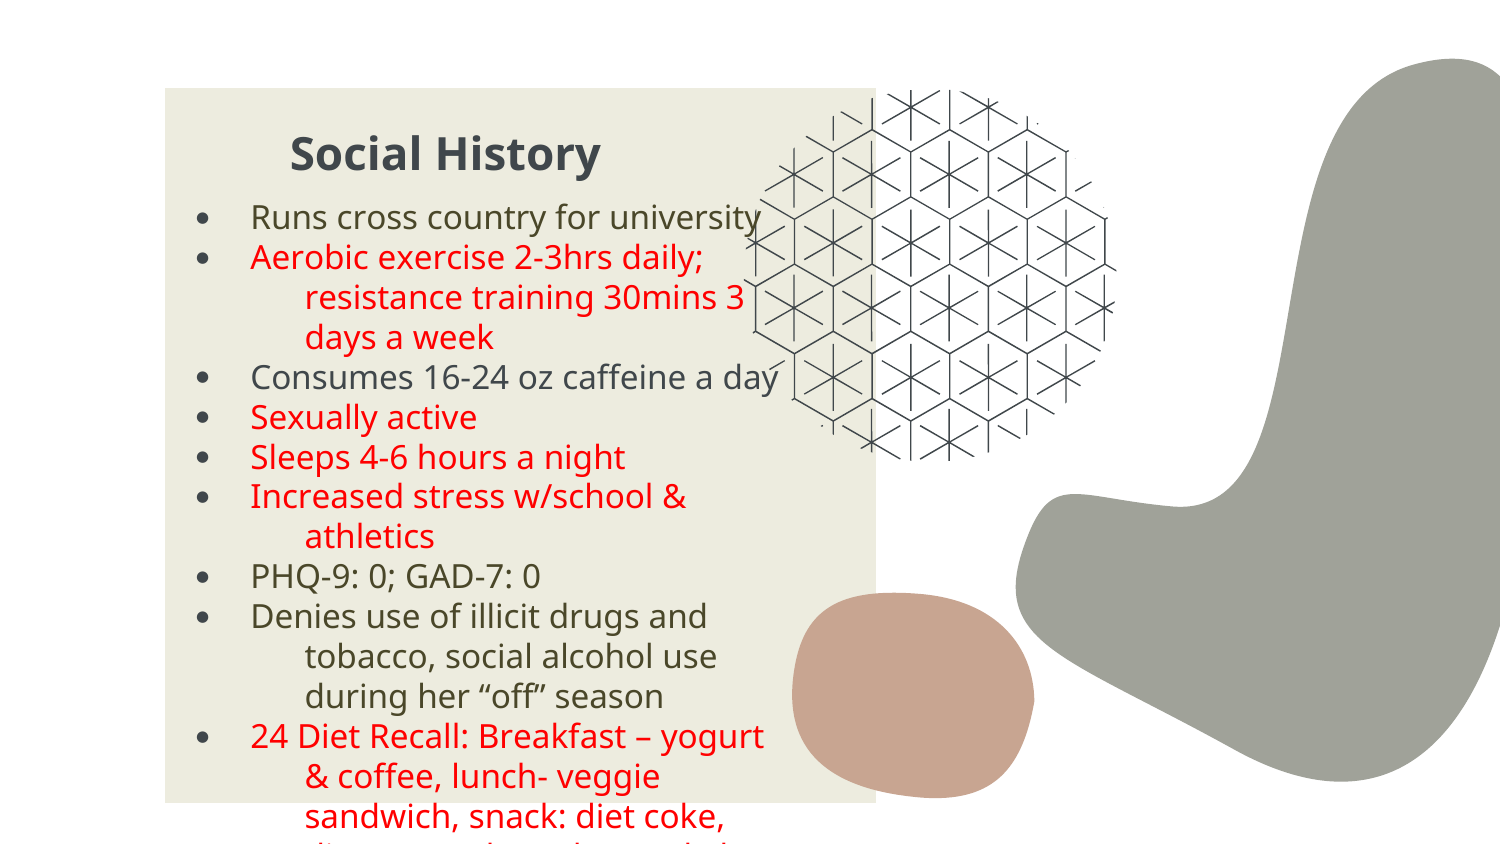

Social History
Runs cross country for university
Aerobic exercise 2-3hrs daily; resistance training 30mins 3 days a week
Consumes 16-24 oz caffeine a day
Sexually active
Sleeps 4-6 hours a night
Increased stress w/school & athletics
PHQ-9: 0; GAD-7: 0
Denies use of illicit drugs and tobacco, social alcohol use during her “off” season
24 Diet Recall: Breakfast – yogurt & coffee, lunch- veggie sandwich, snack: diet coke, dinner- apple and granola bar